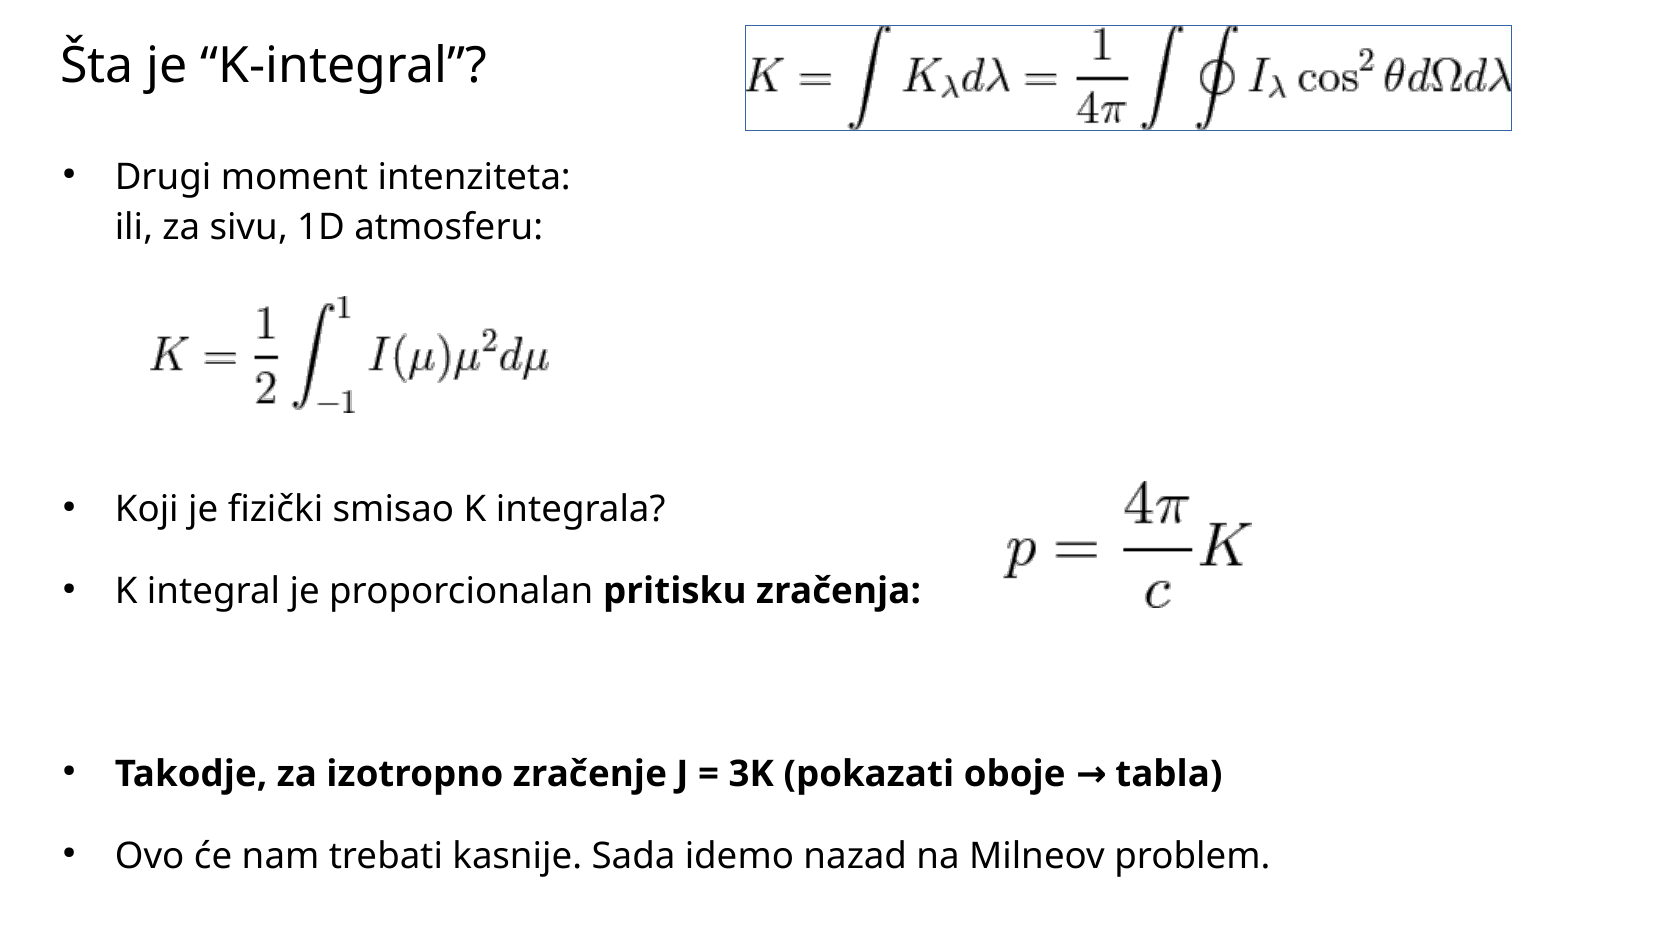

# Šta je “K-integral”?
Drugi moment intenziteta:
ili, za sivu, 1D atmosferu:
Koji je fizički smisao K integrala?
K integral je proporcionalan pritisku zračenja:
Takodje, za izotropno zračenje J = 3K (pokazati oboje → tabla)
Ovo će nam trebati kasnije. Sada idemo nazad na Milneov problem.